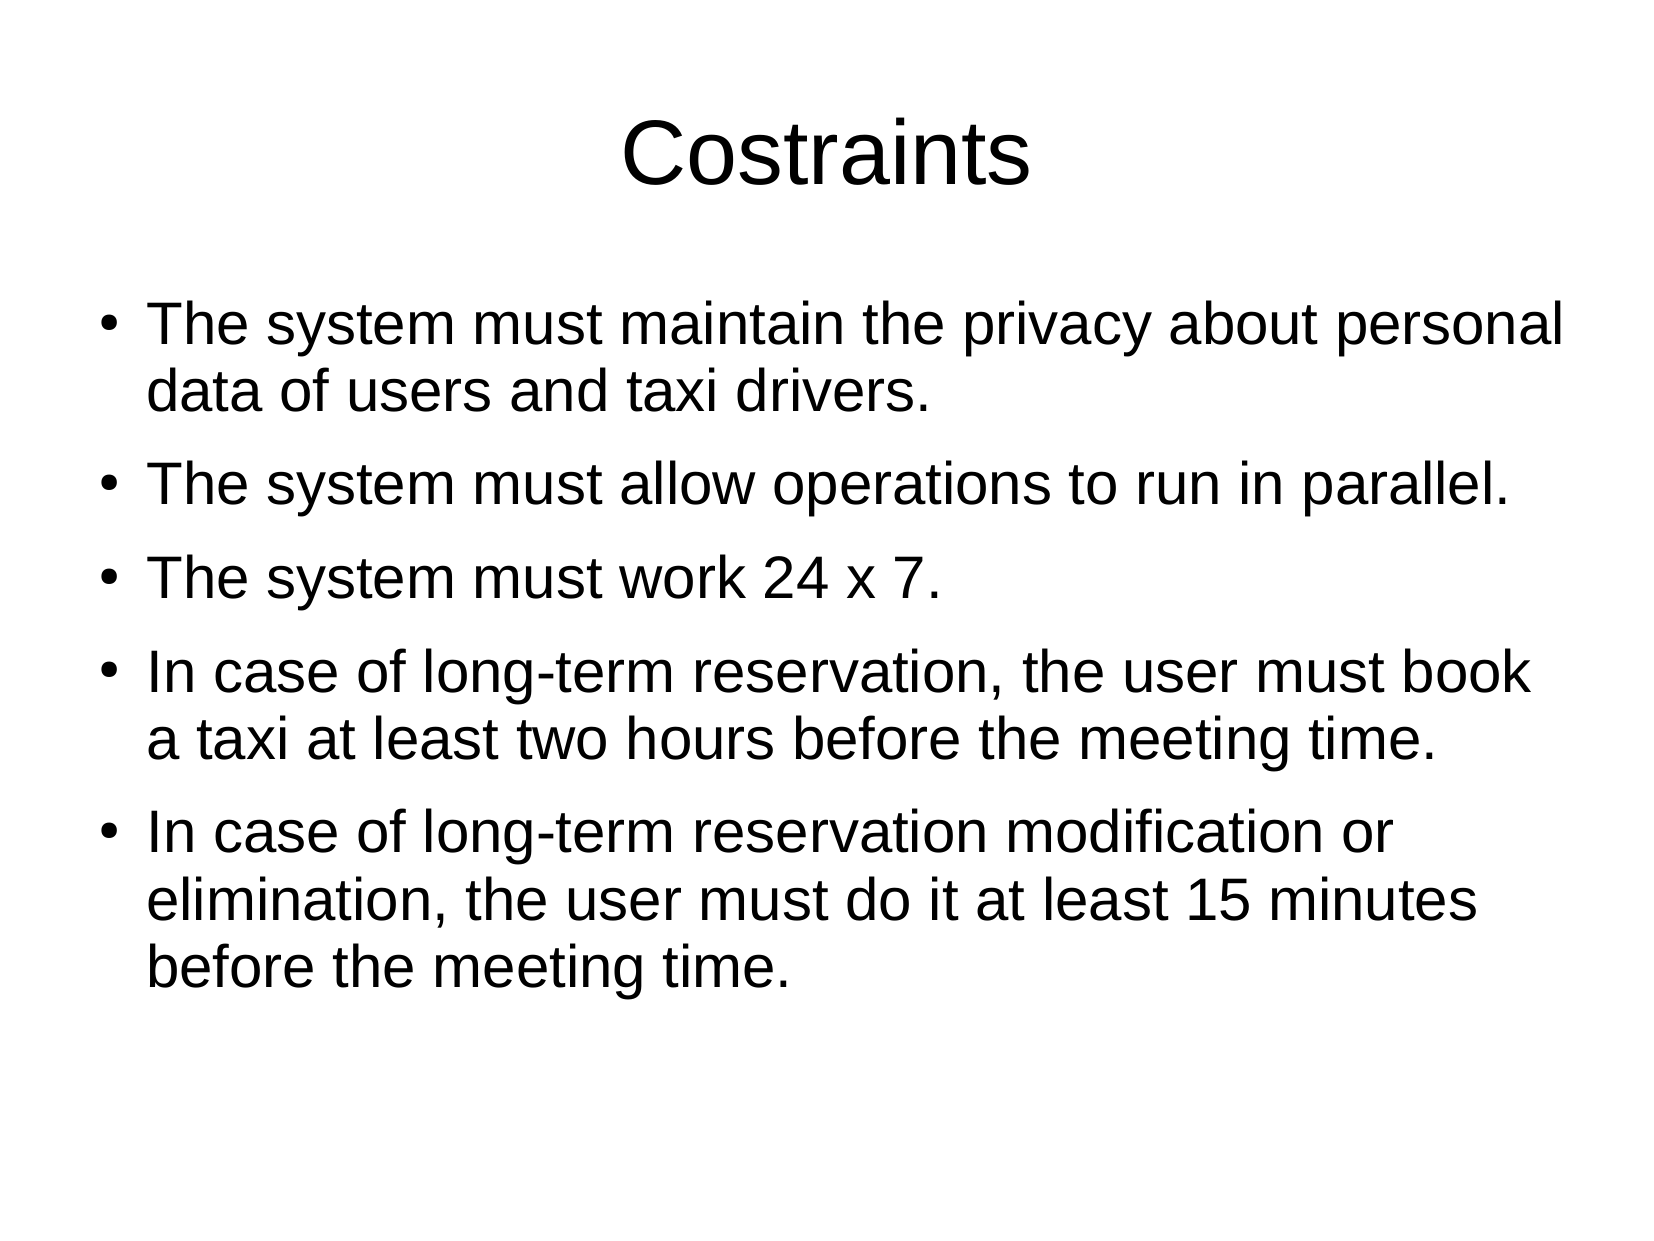

# Costraints
The system must maintain the privacy about personal data of users and taxi drivers.
The system must allow operations to run in parallel.
The system must work 24 x 7.
In case of long-term reservation, the user must book a taxi at least two hours before the meeting time.
In case of long-term reservation modification or elimination, the user must do it at least 15 minutes before the meeting time.